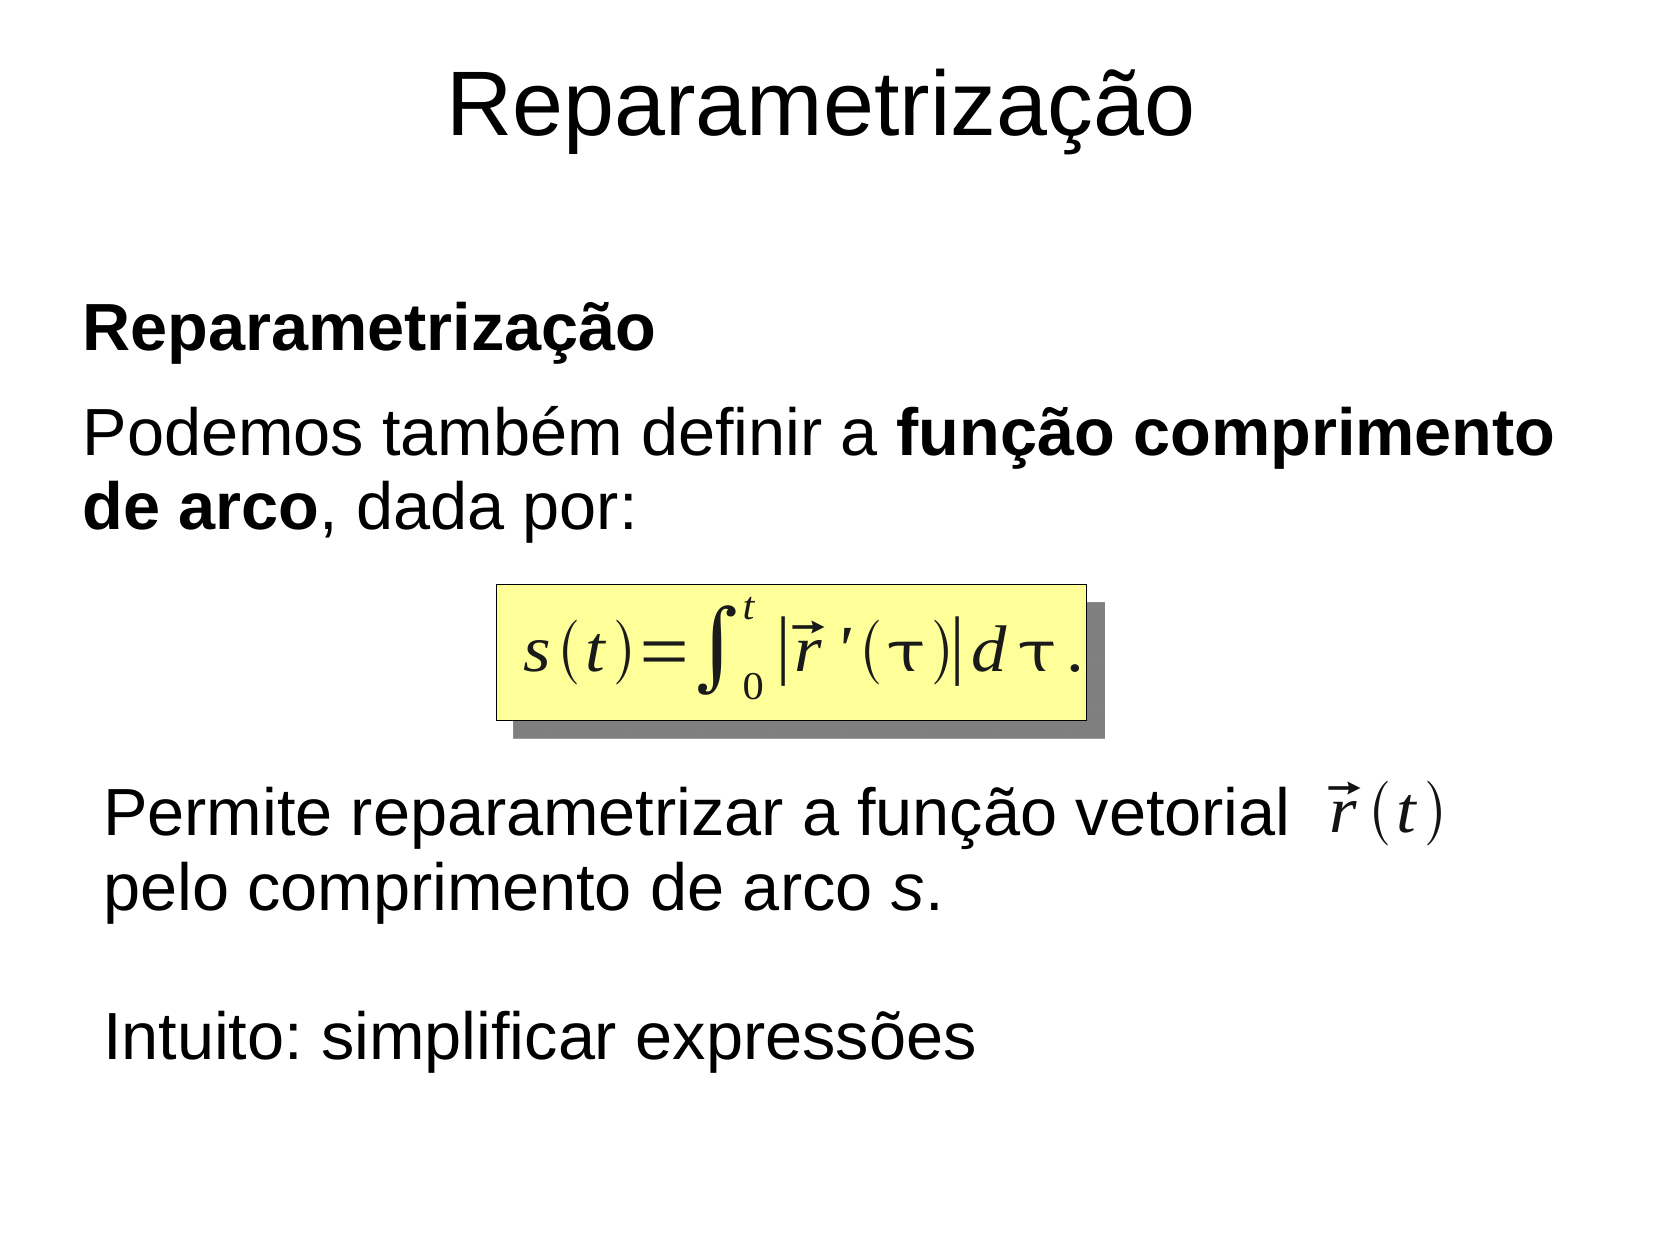

Reparametrização
# Reparametrização
Podemos também definir a função comprimento de arco, dada por:
Permite reparametrizar a função vetorial pelo comprimento de arco s.
Intuito: simplificar expressões